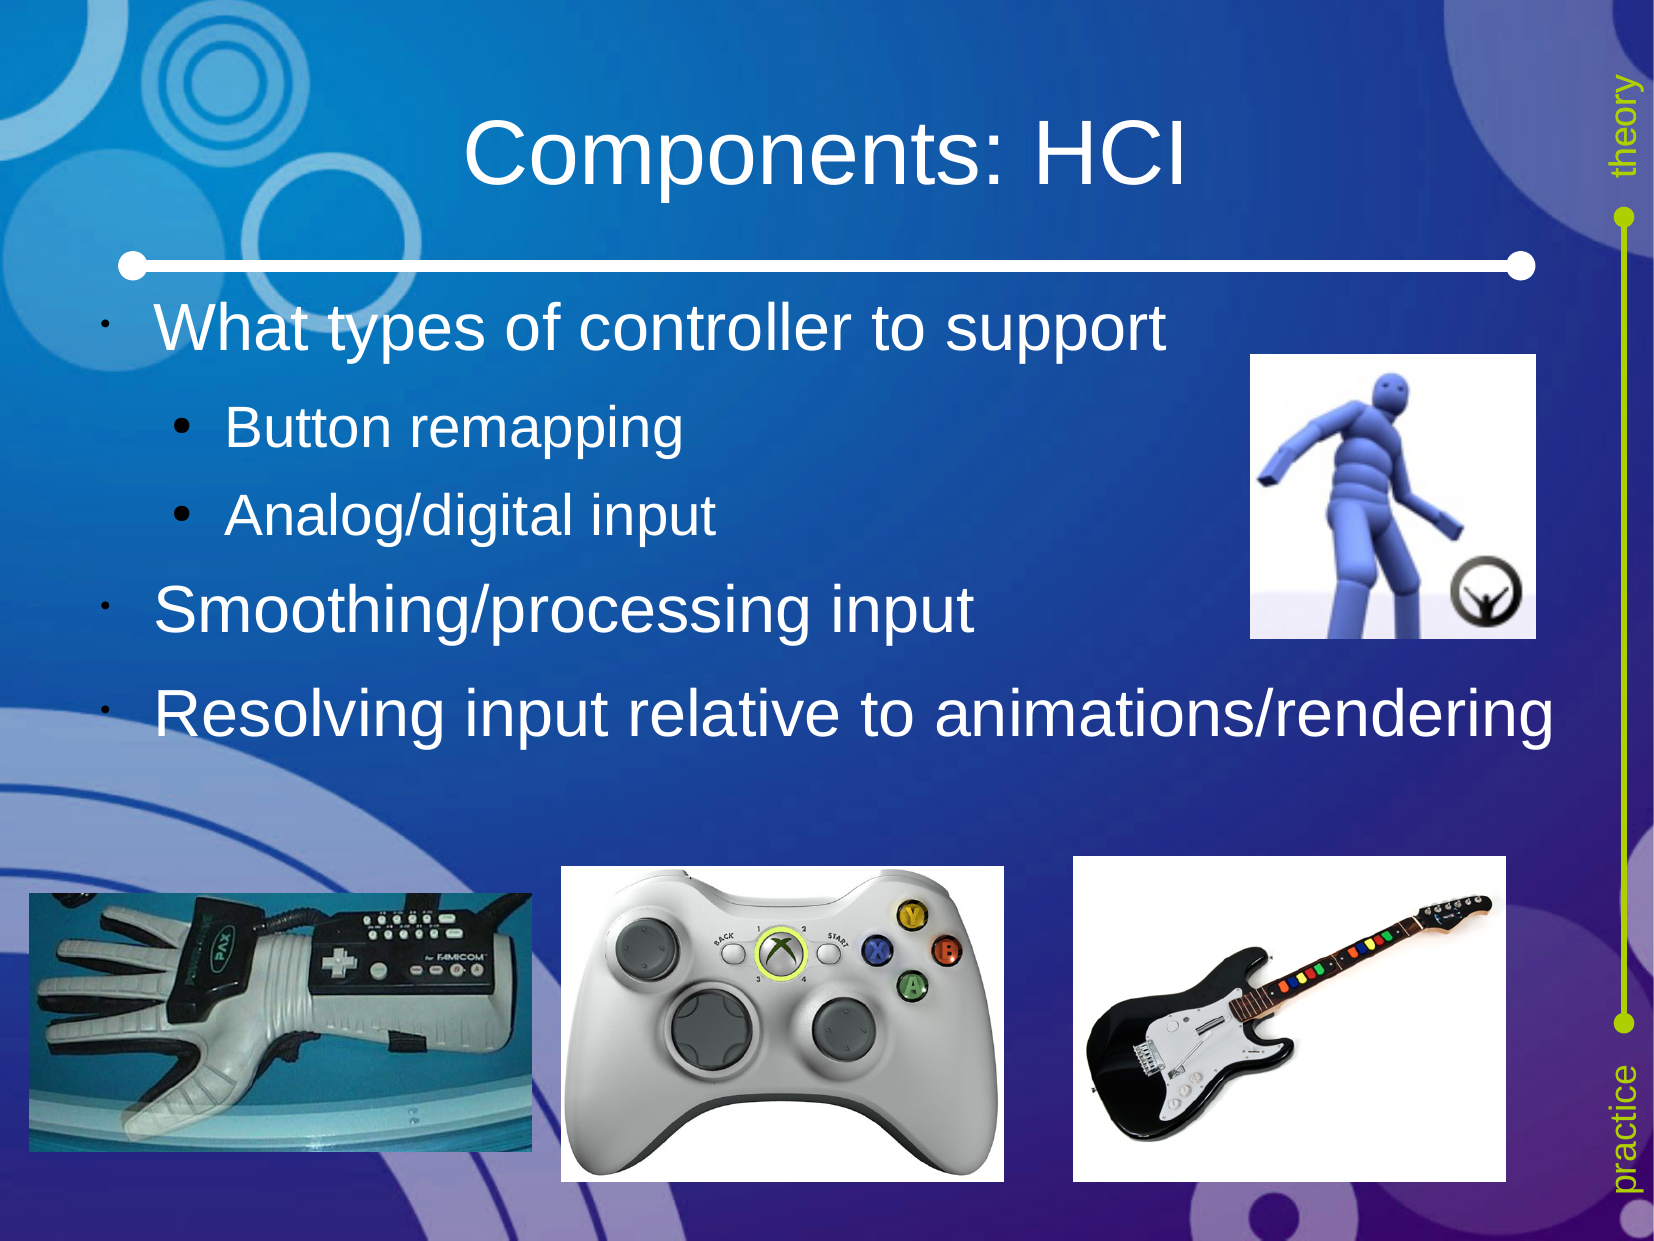

# Components: HCI
What types of controller to support
Button remapping
Analog/digital input
Smoothing/processing input
Resolving input relative to animations/rendering